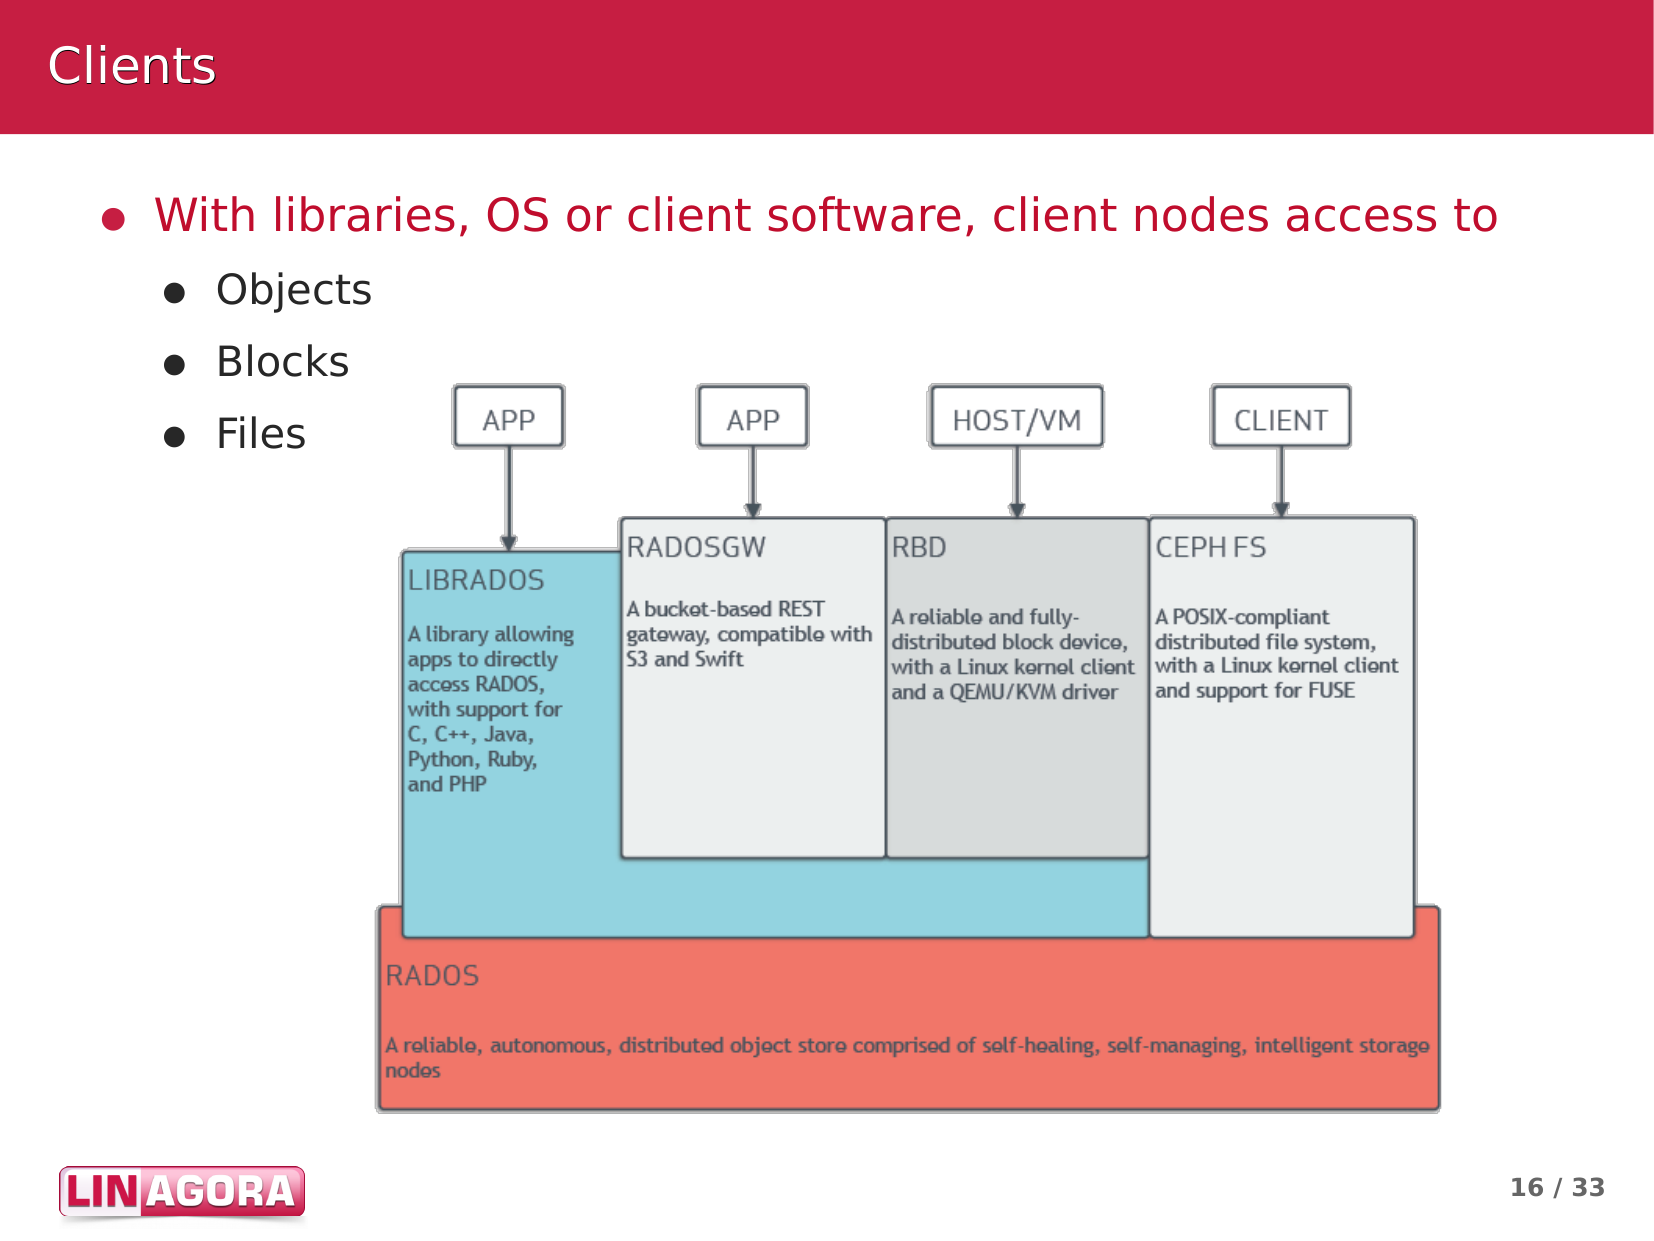

# Clients
With libraries, OS or client software, client nodes access to
Objects
Blocks
Files